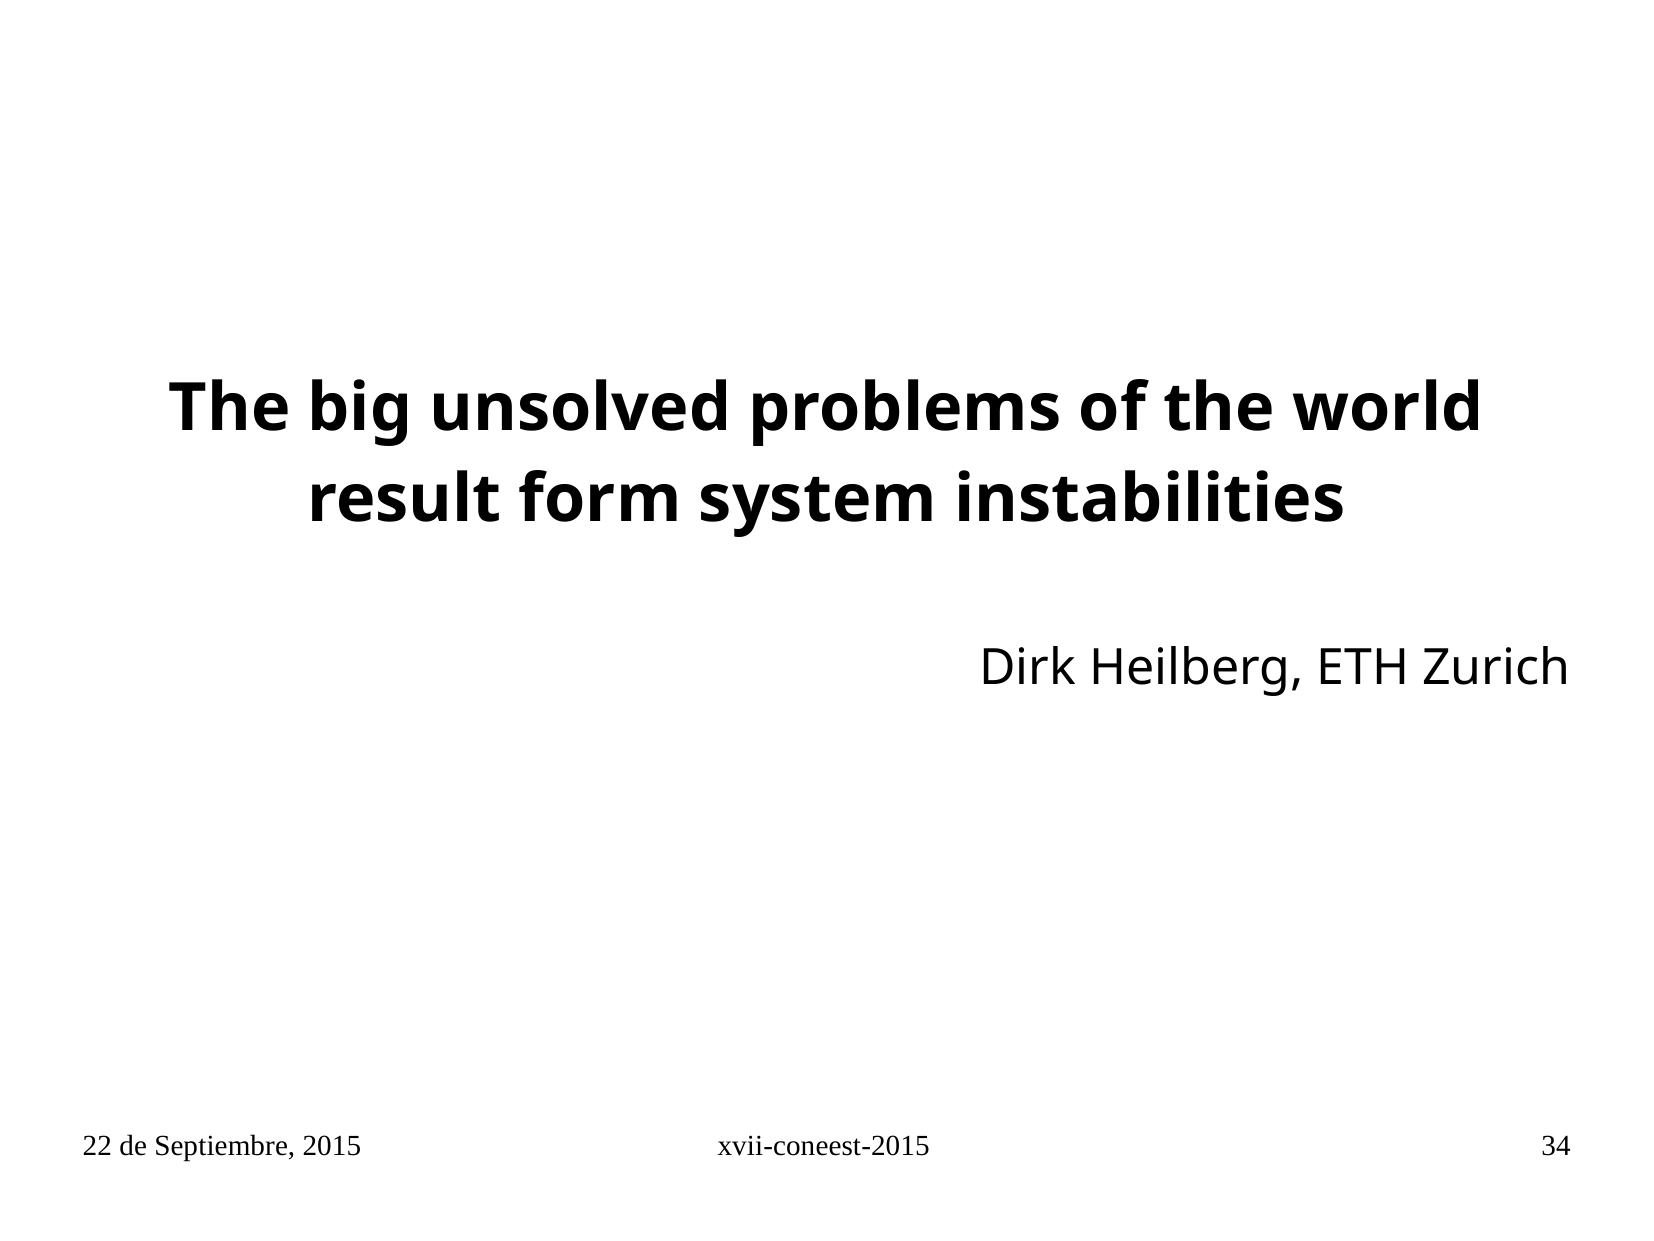

# The big unsolved problems of the world result form system instabilities
Dirk Heilberg, ETH Zurich
22 de Septiembre, 2015
xvii-coneest-2015
34